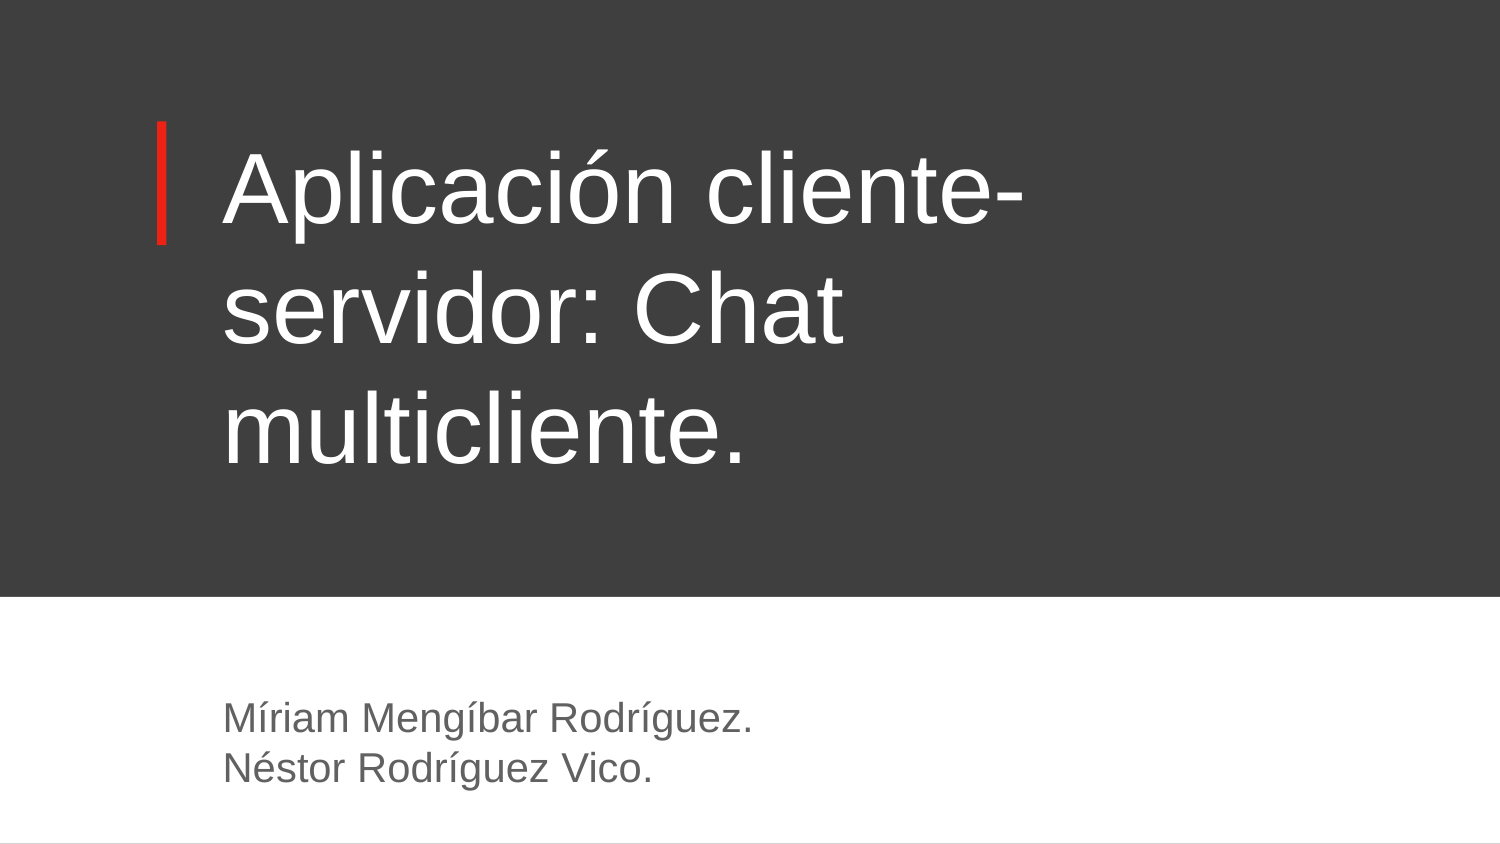

# Aplicación cliente-servidor: Chat multicliente.
Míriam Mengíbar Rodríguez.
Néstor Rodríguez Vico.